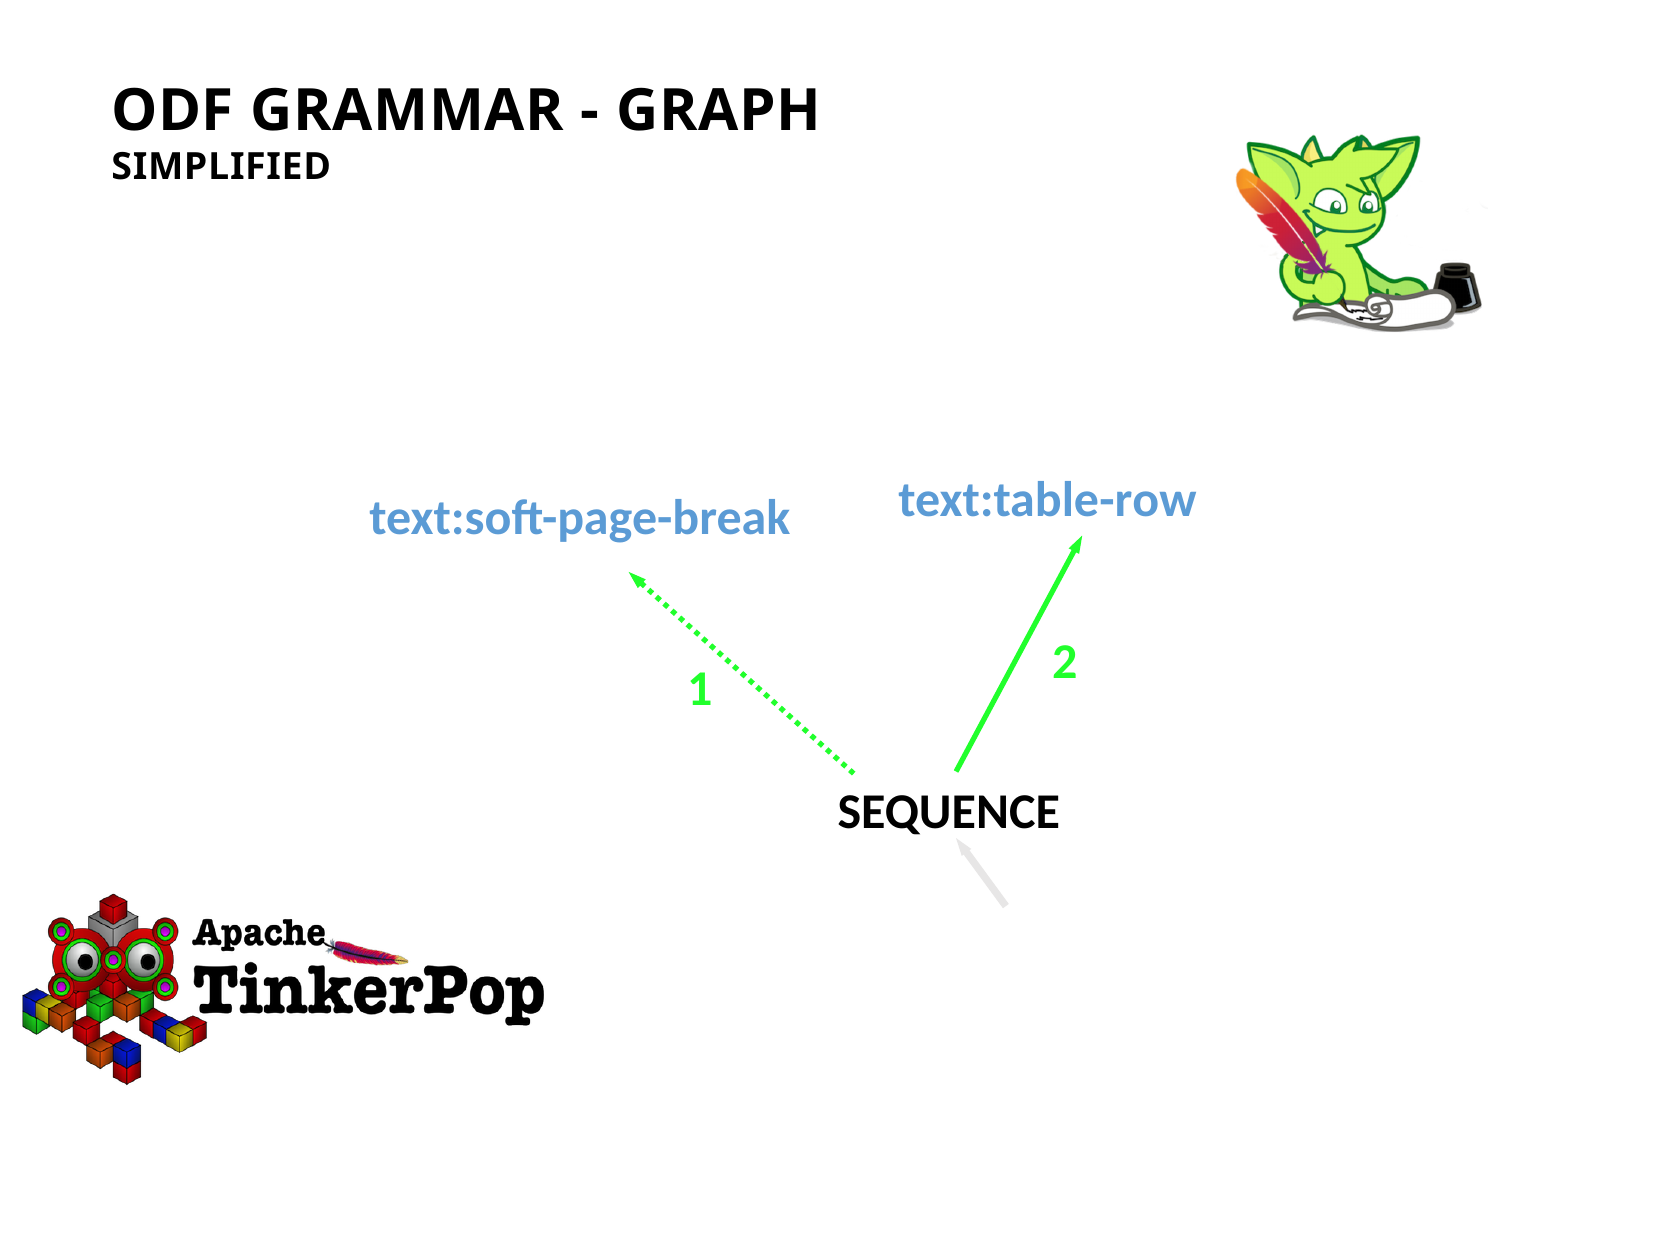

# ODF Grammar - Graph simplified
text:table-row
text:soft-page-break
1
SEQUENCE
2